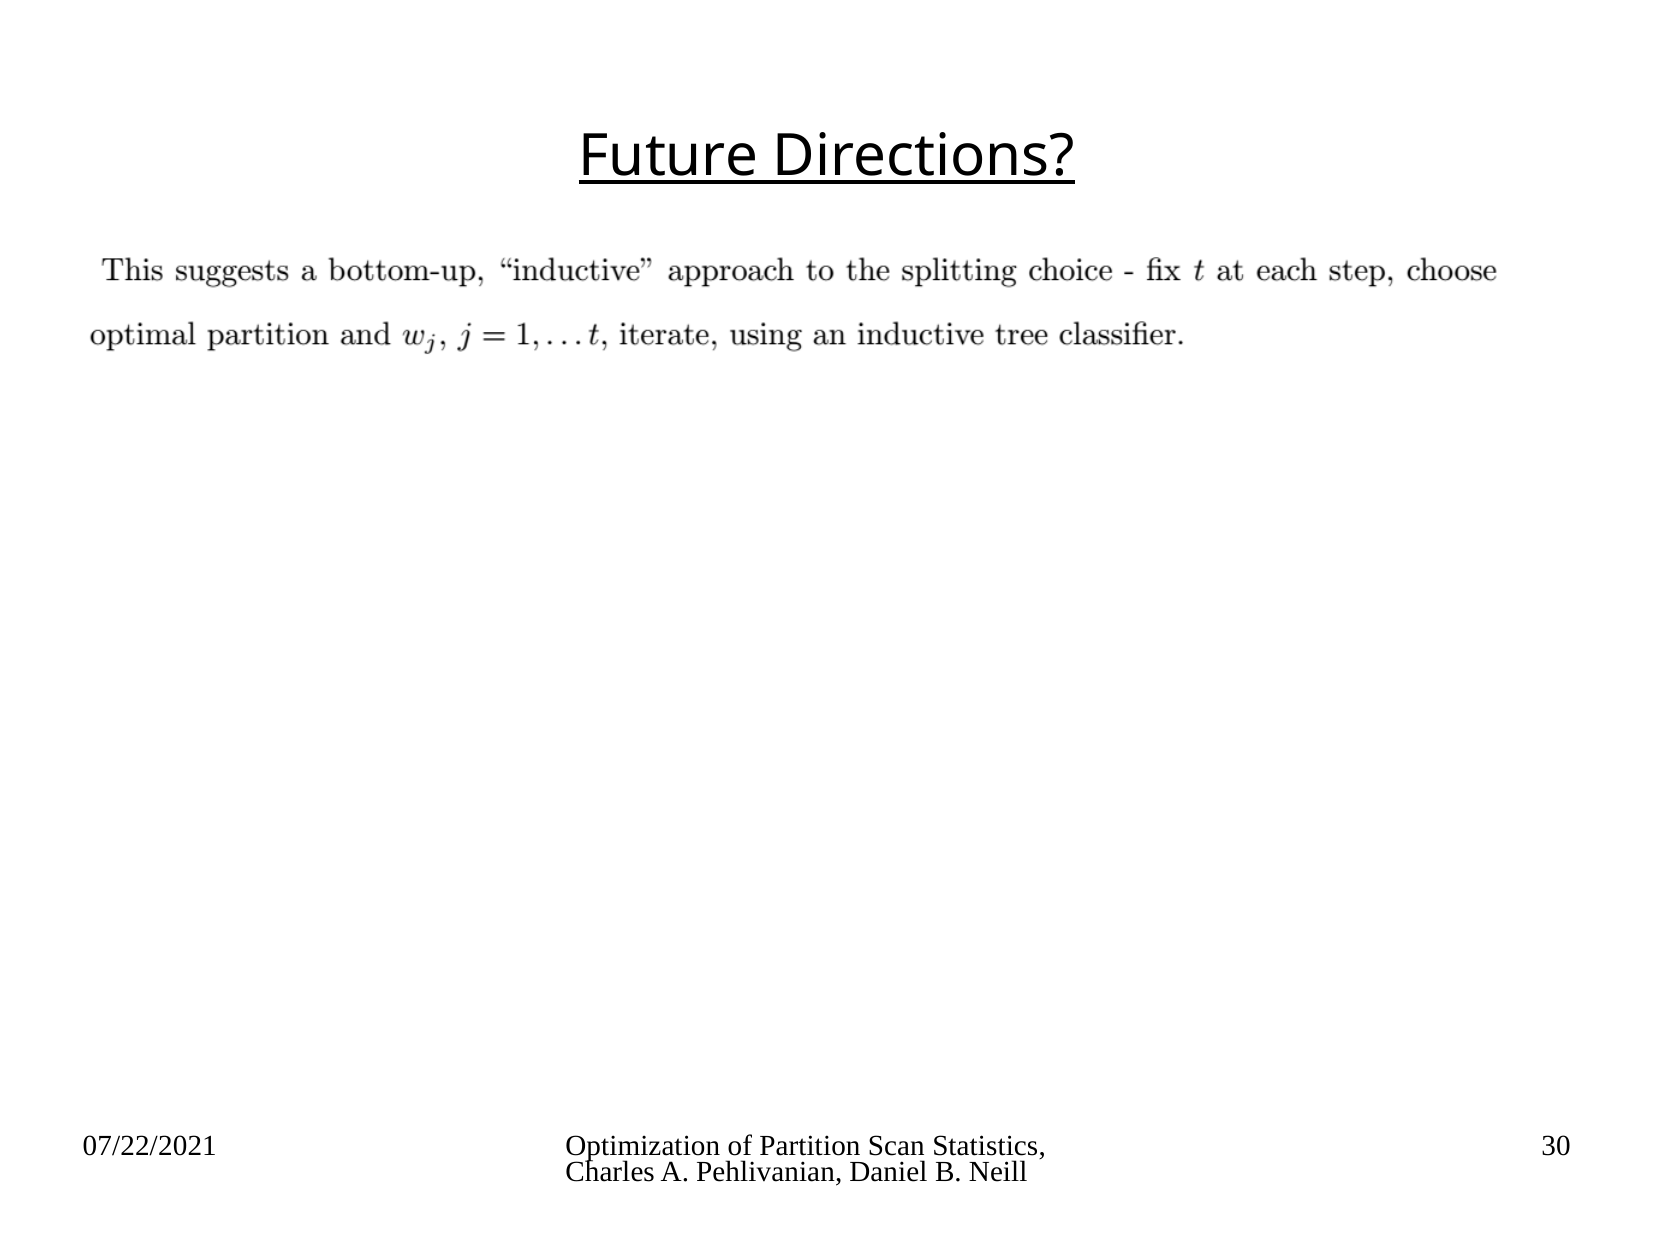

# Future Directions?
07/22/2021
Optimization of Partition Scan Statistics, Charles A. Pehlivanian, Daniel B. Neill
30